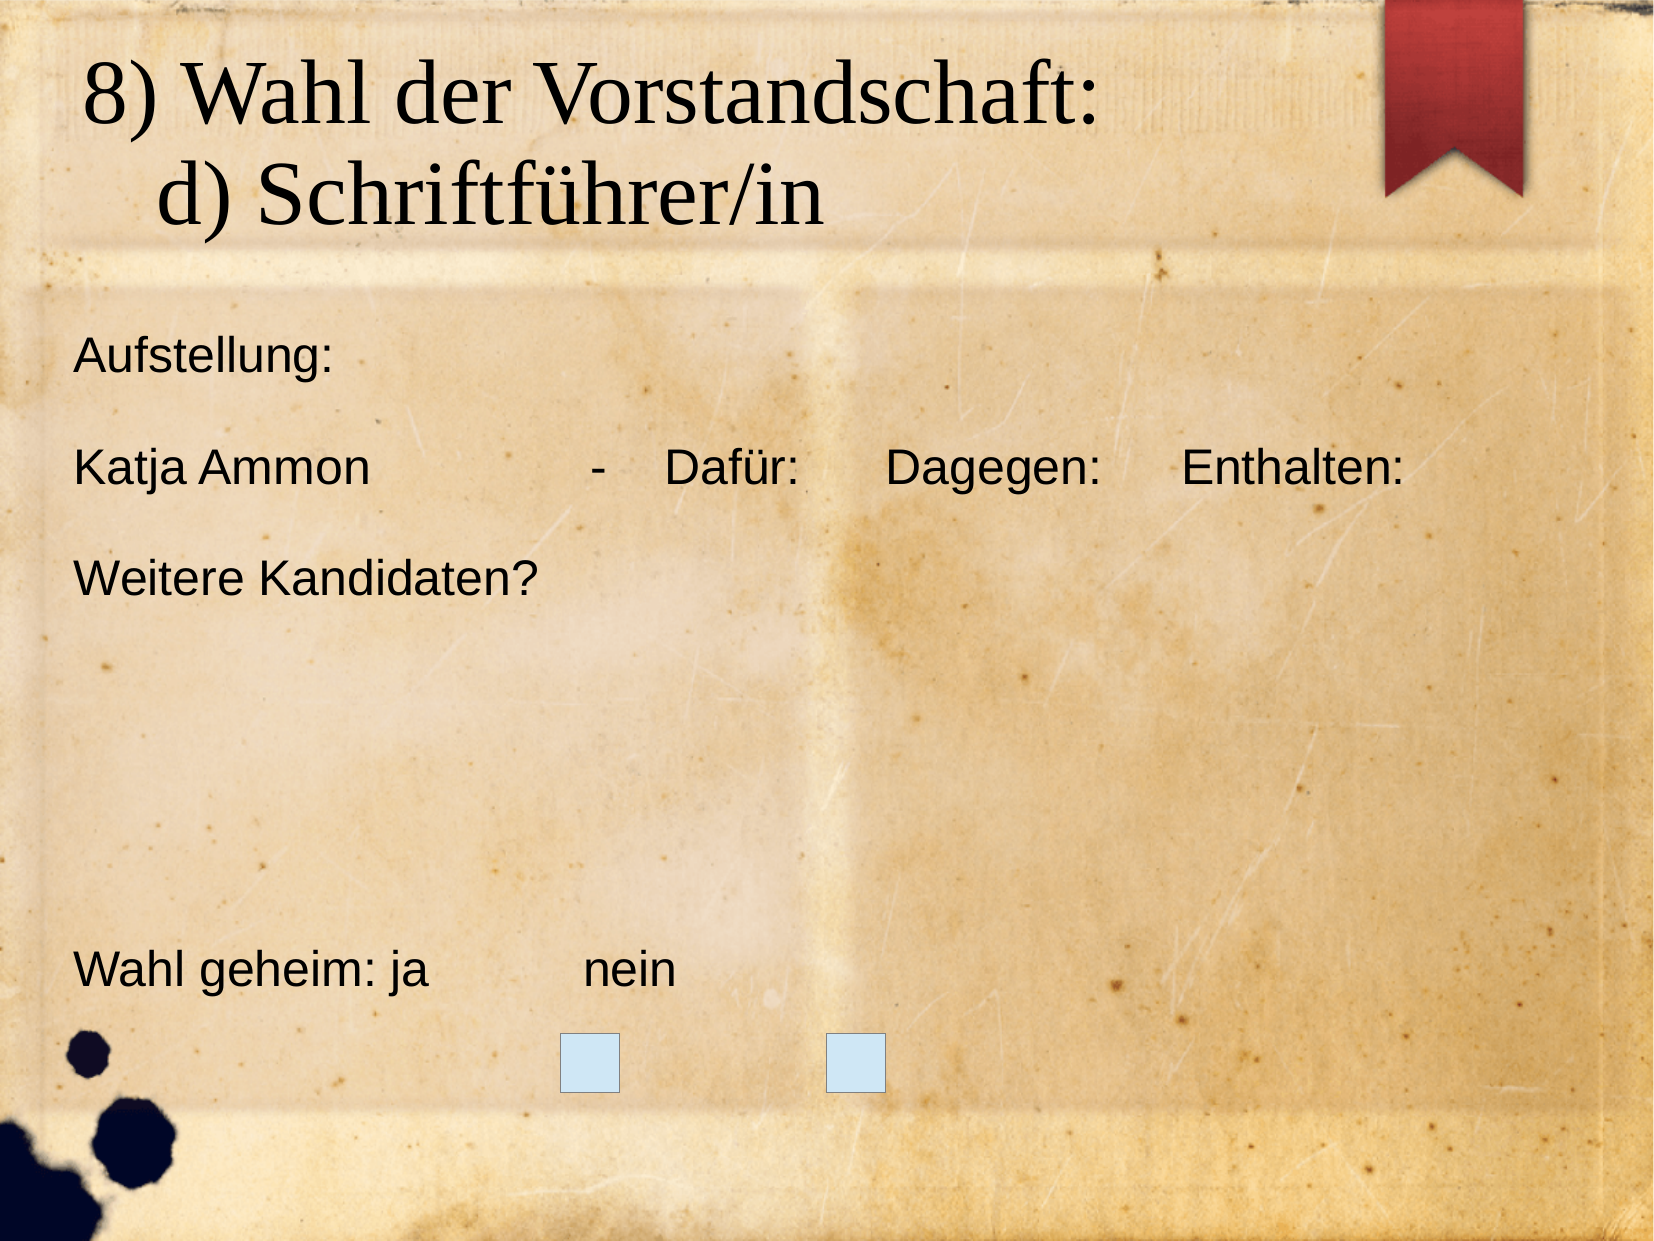

# 8) Wahl der Vorstandschaft: d) Schriftführer/in
Aufstellung:
Katja Ammon			-	Dafür:		Dagegen:		Enthalten:
Weitere Kandidaten?
Wahl geheim: ja nein